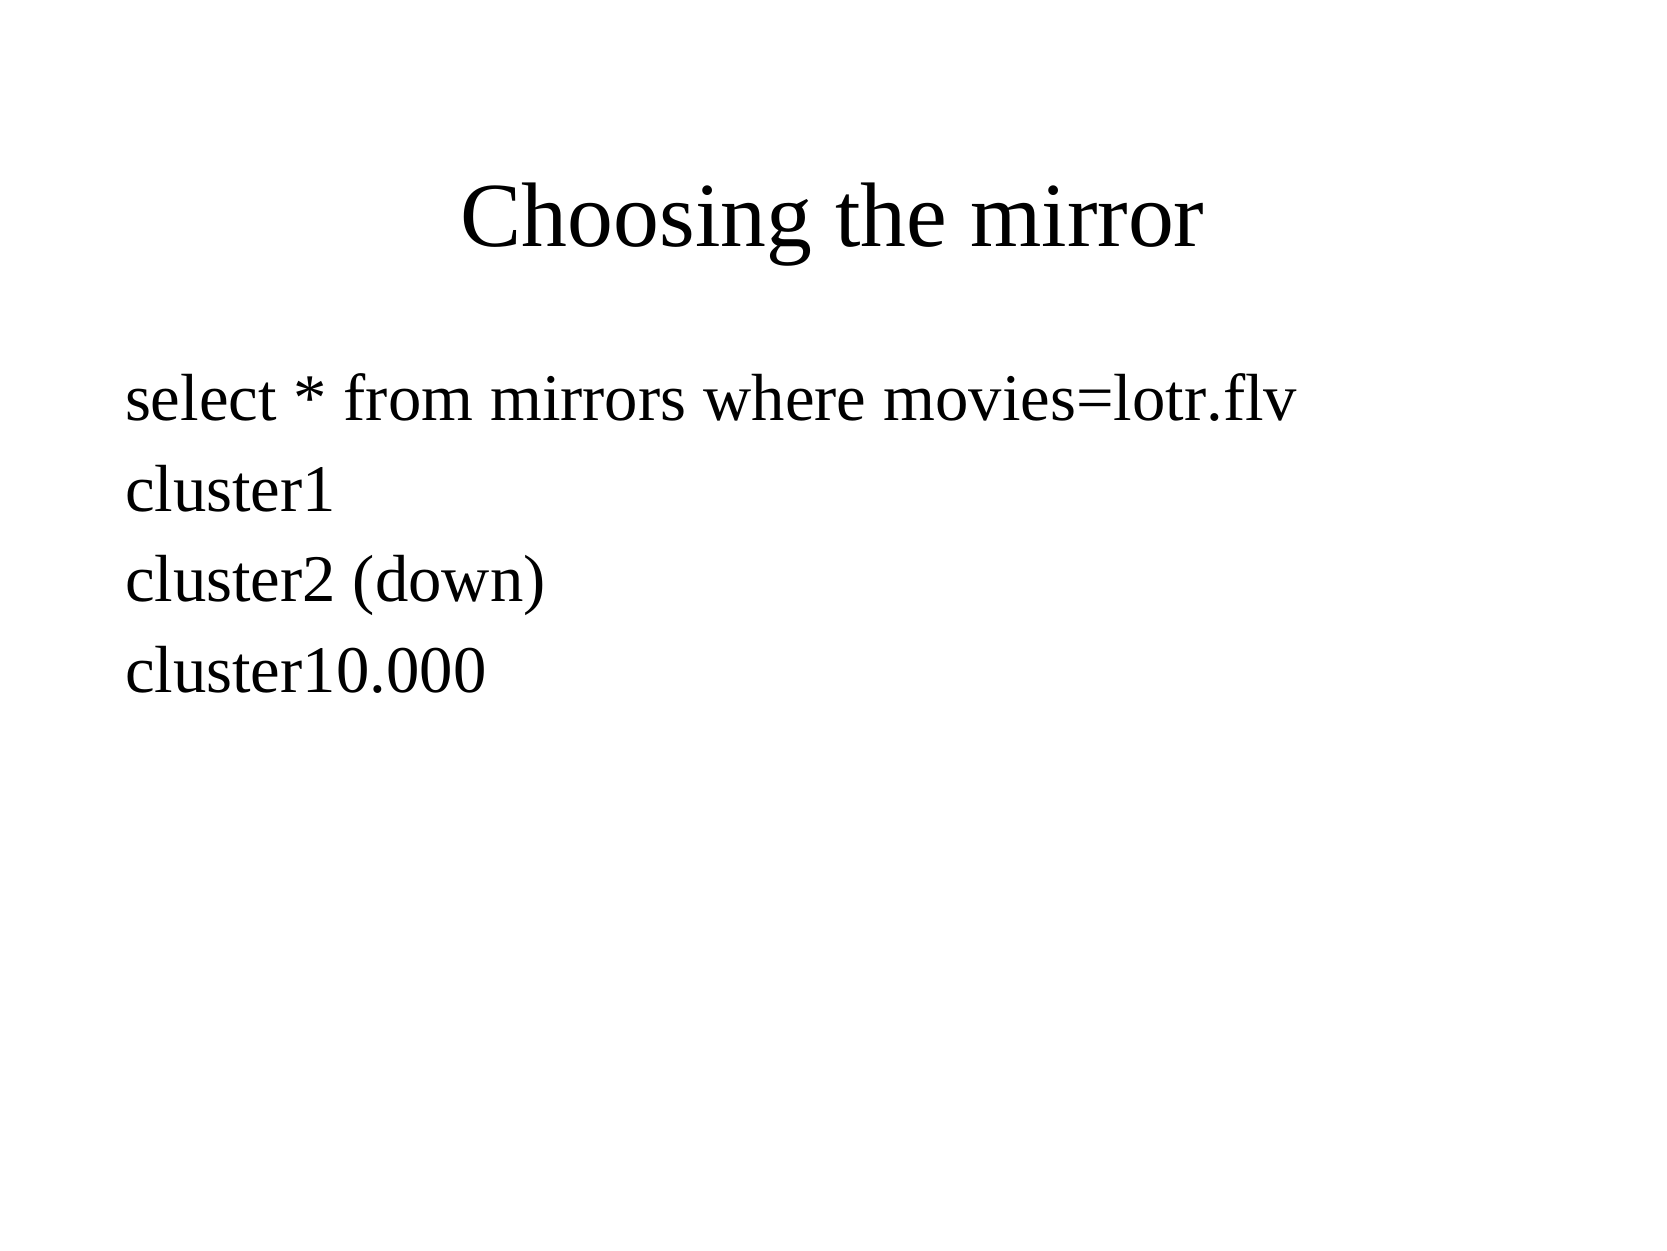

# Choosing the mirror
select * from mirrors where movies=lotr.flv
cluster1
cluster2 (down)
cluster10.000